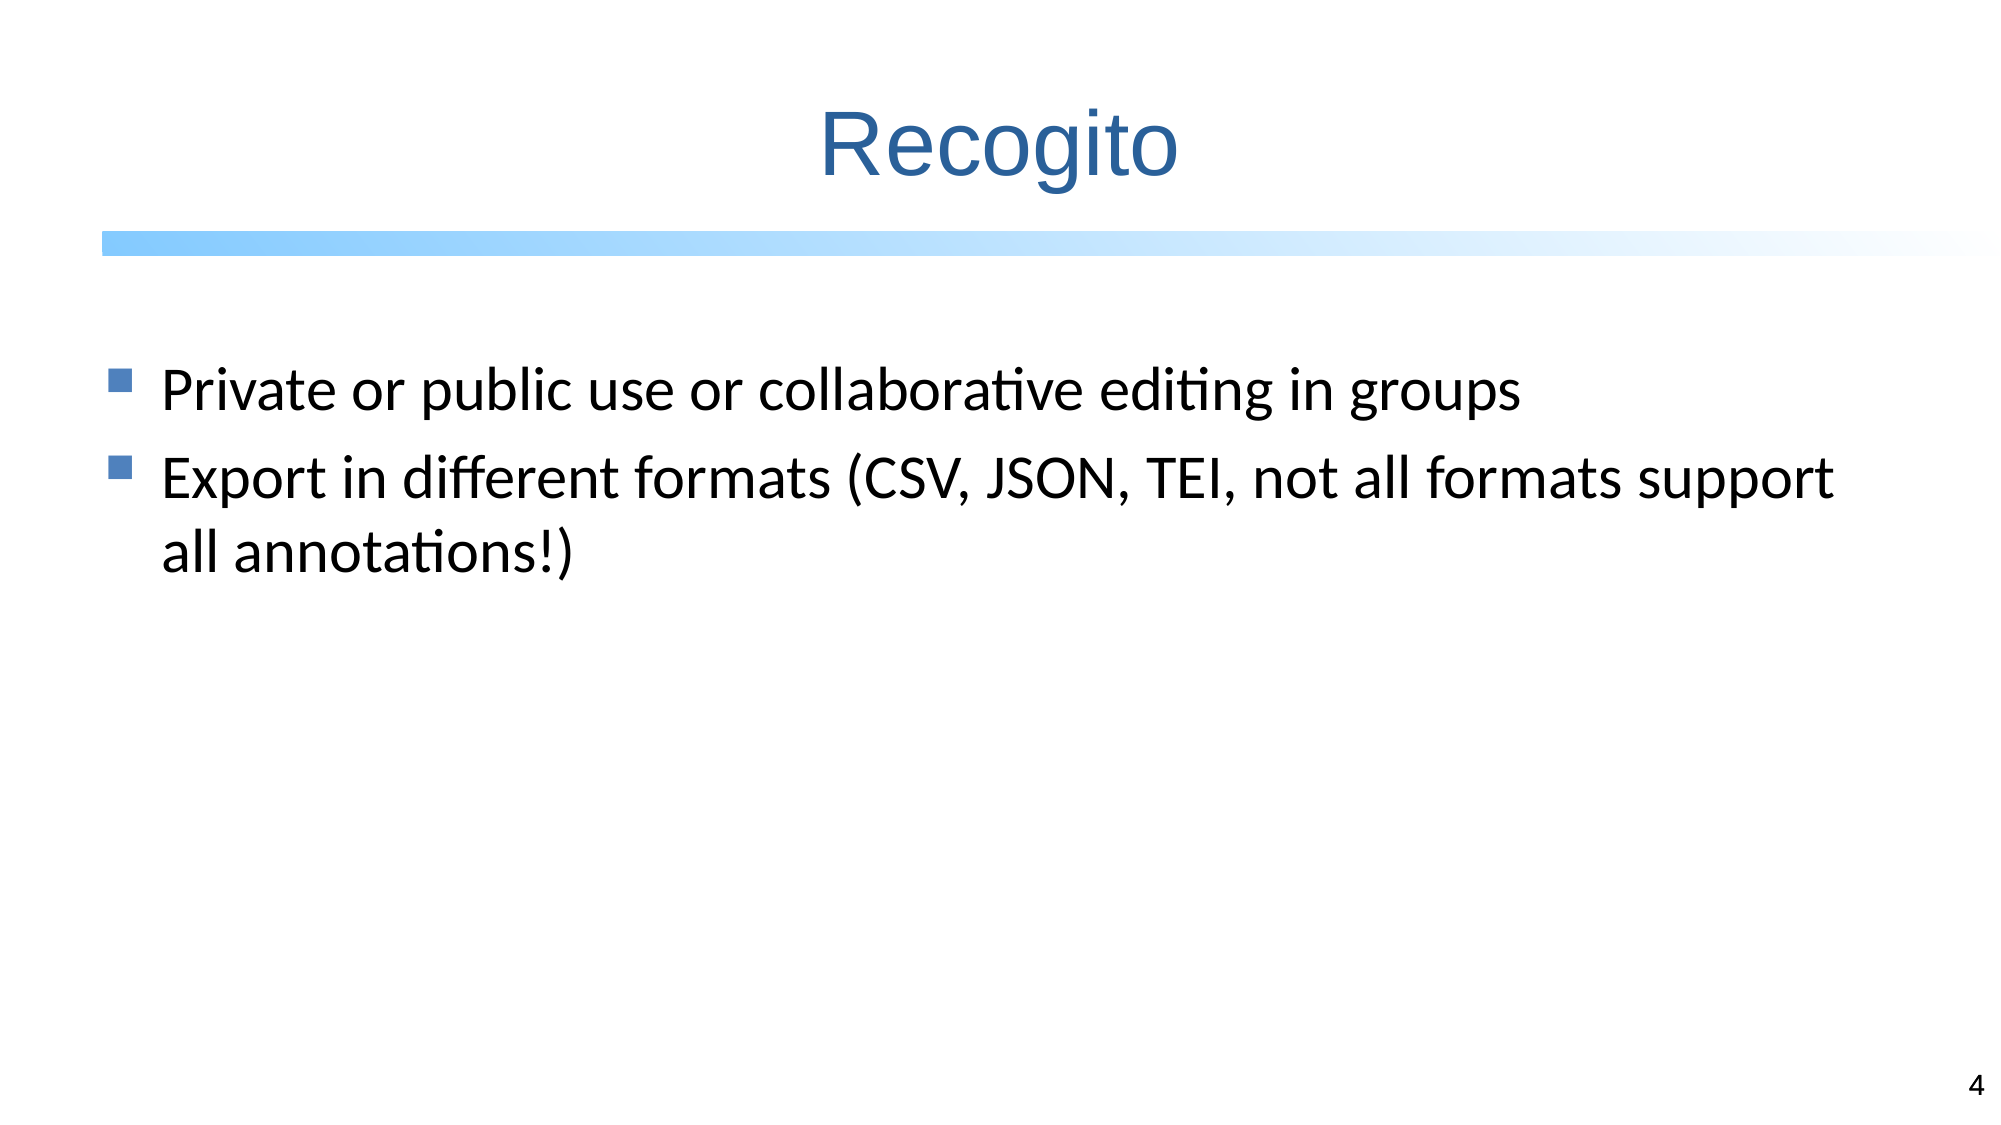

# Recogito
Private or public use or collaborative editing in groups
Export in different formats (CSV, JSON, TEI, not all formats support all annotations!)